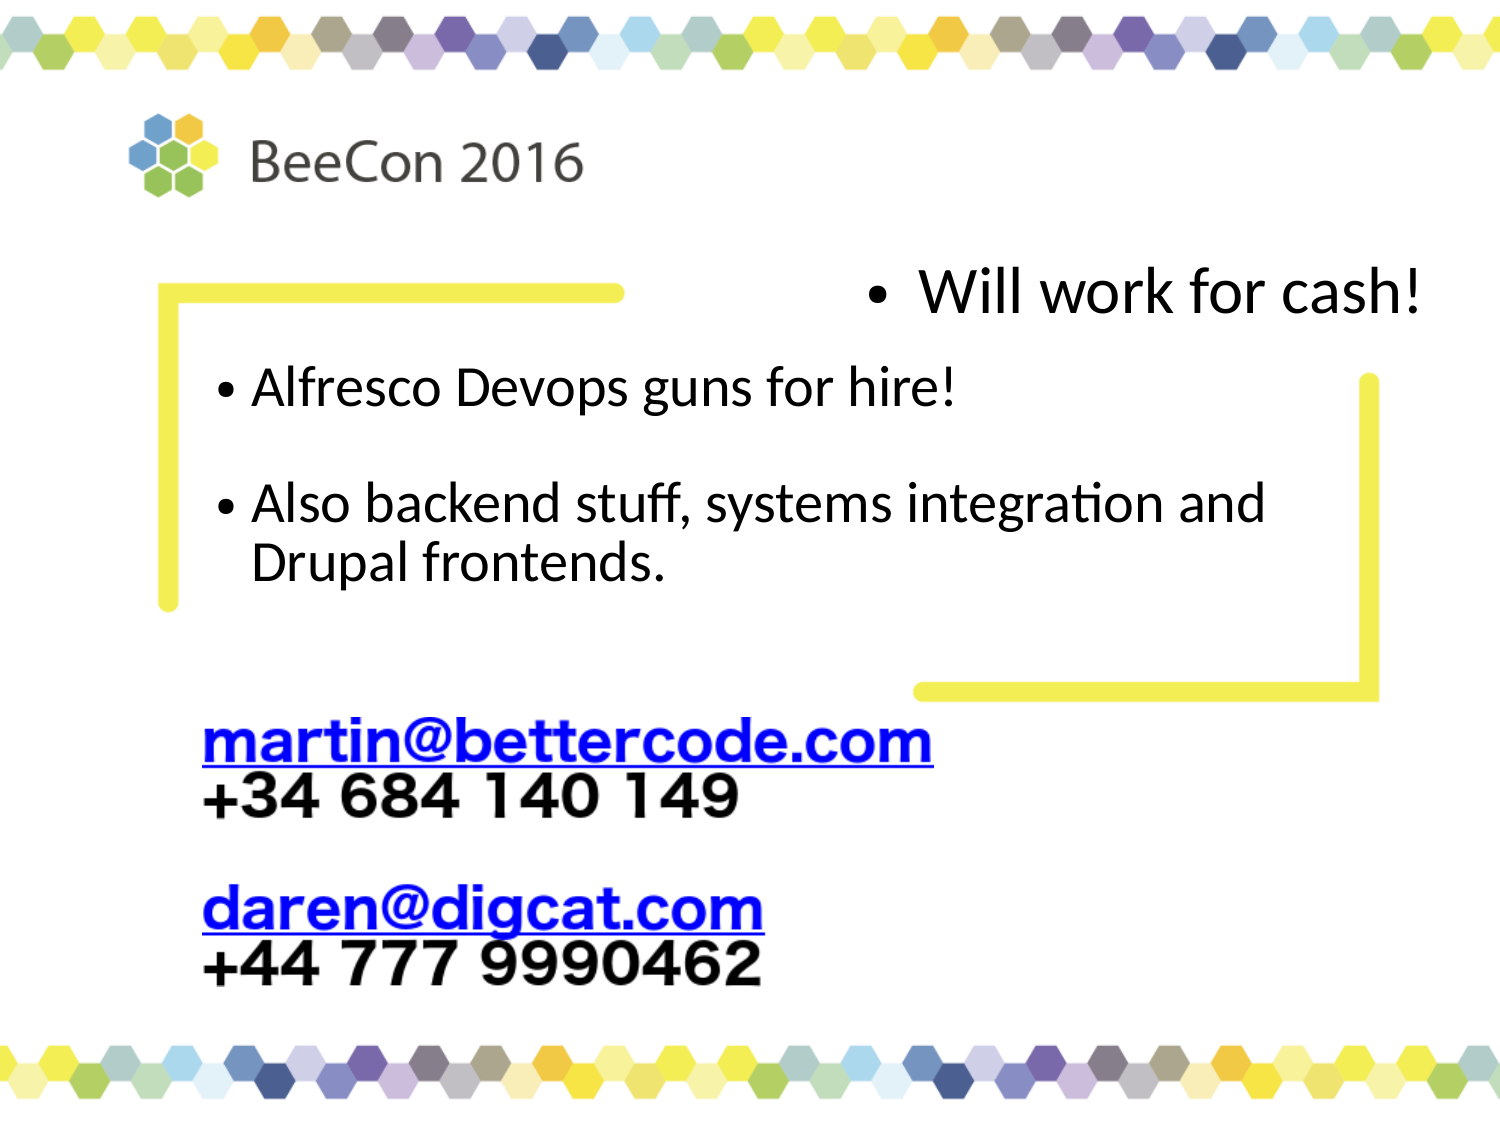

# Will work for cash!
Alfresco Devops guns for hire!
Also backend stuff, systems integration and Drupal frontends.